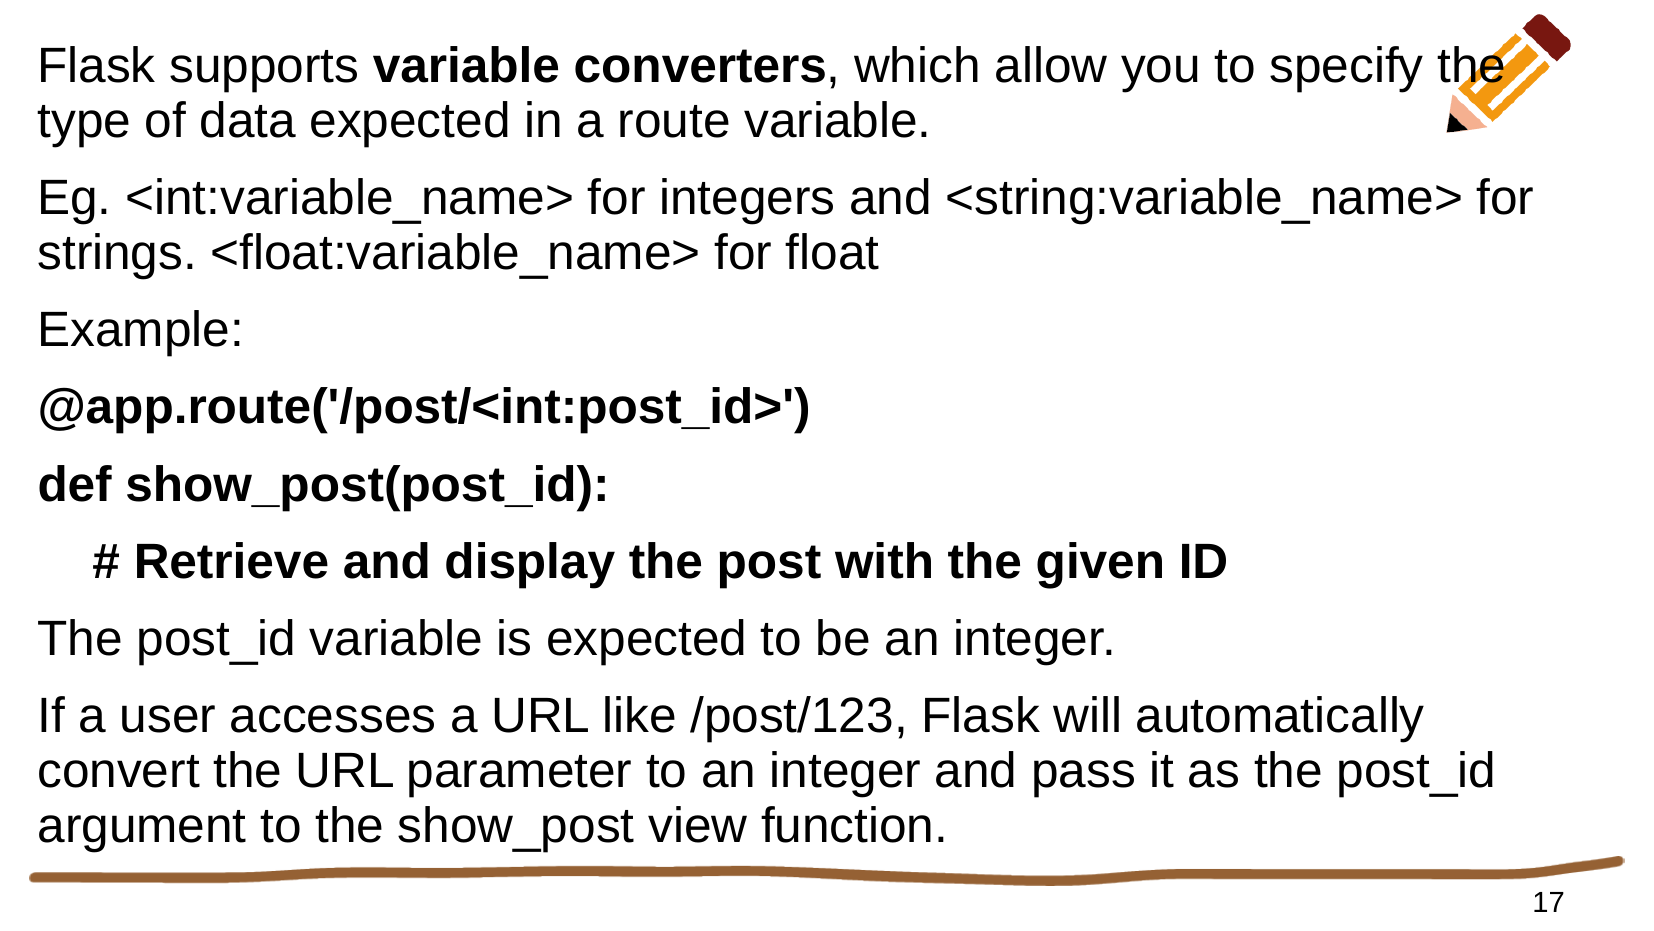

# Flask supports variable converters, which allow you to specify the type of data expected in a route variable.
Eg. <int:variable_name> for integers and <string:variable_name> for strings. <float:variable_name> for float
Example:
@app.route('/post/<int:post_id>')
def show_post(post_id):
 # Retrieve and display the post with the given ID
The post_id variable is expected to be an integer.
If a user accesses a URL like /post/123, Flask will automatically convert the URL parameter to an integer and pass it as the post_id argument to the show_post view function.
17